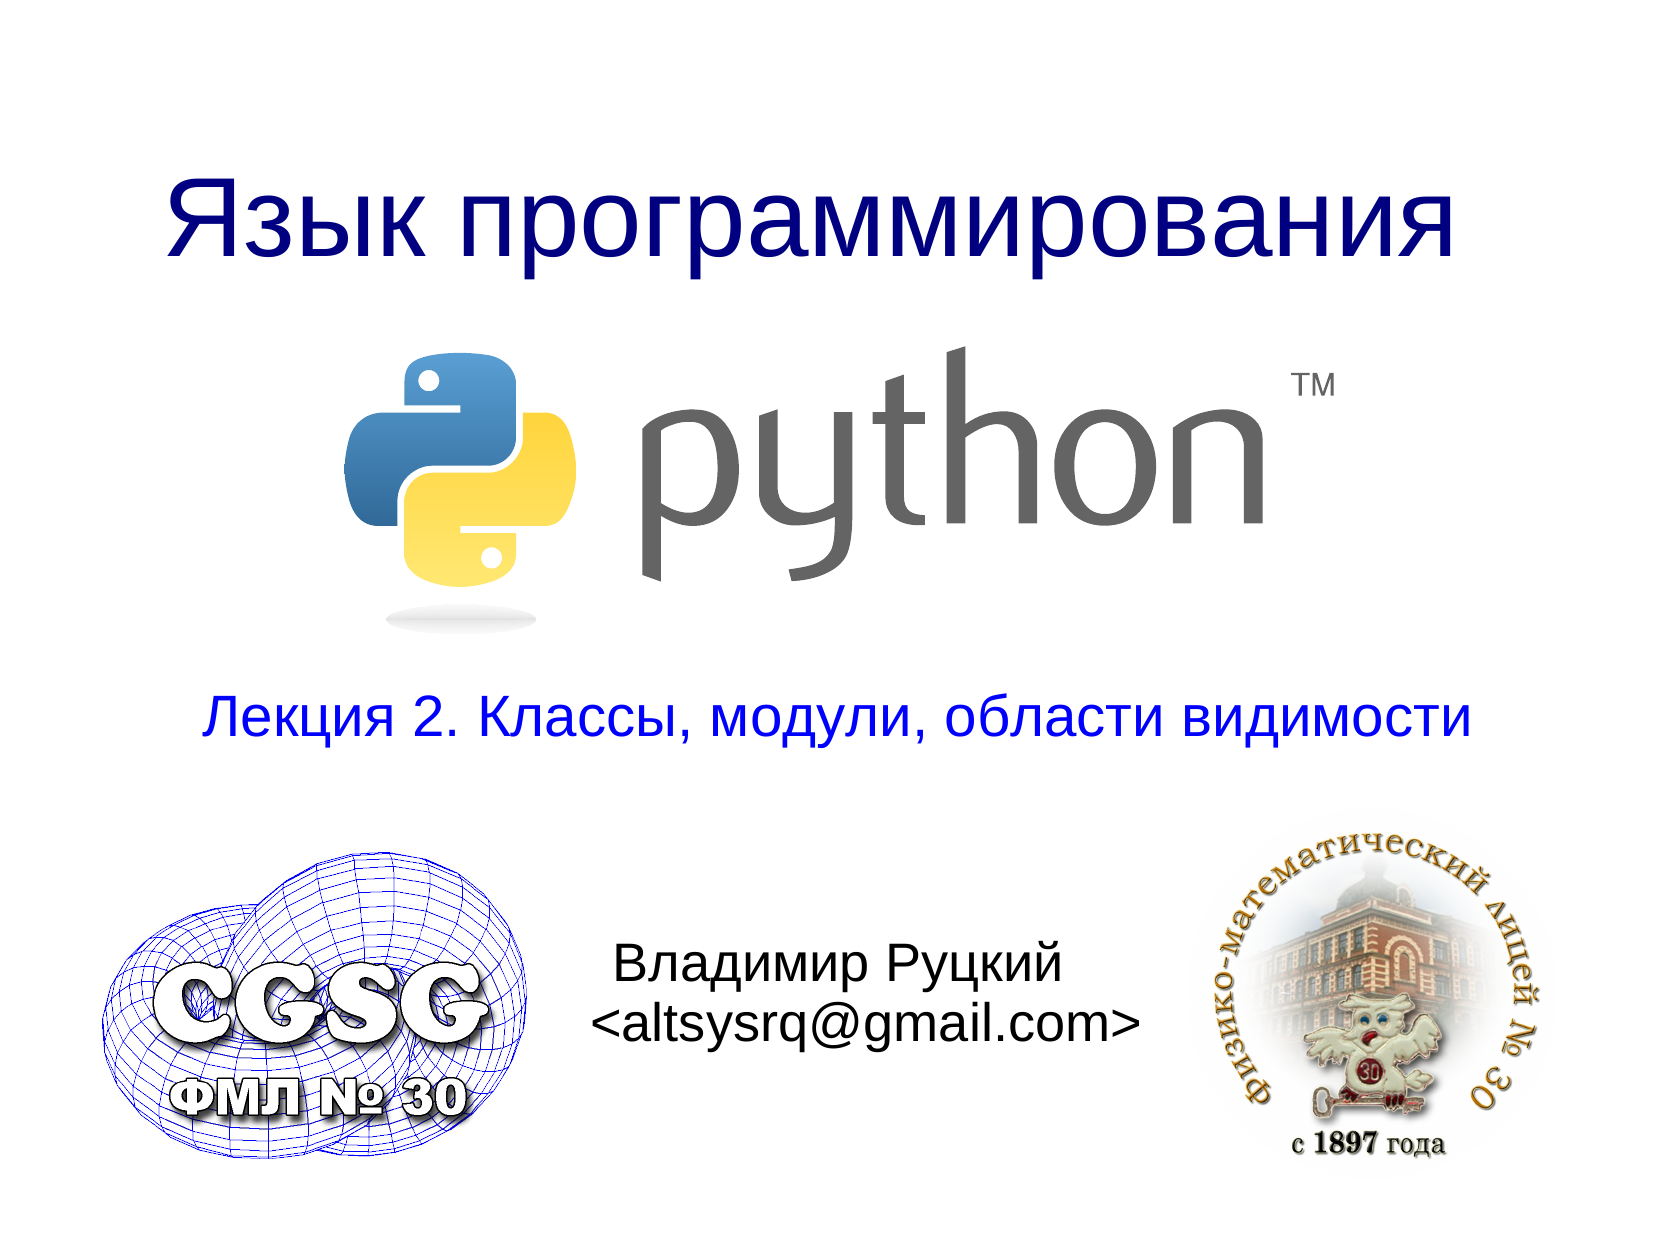

# Язык программирования
Лекция 2. Классы, модули, области видимости
Владимир Руцкий
<altsysrq@gmail.com>